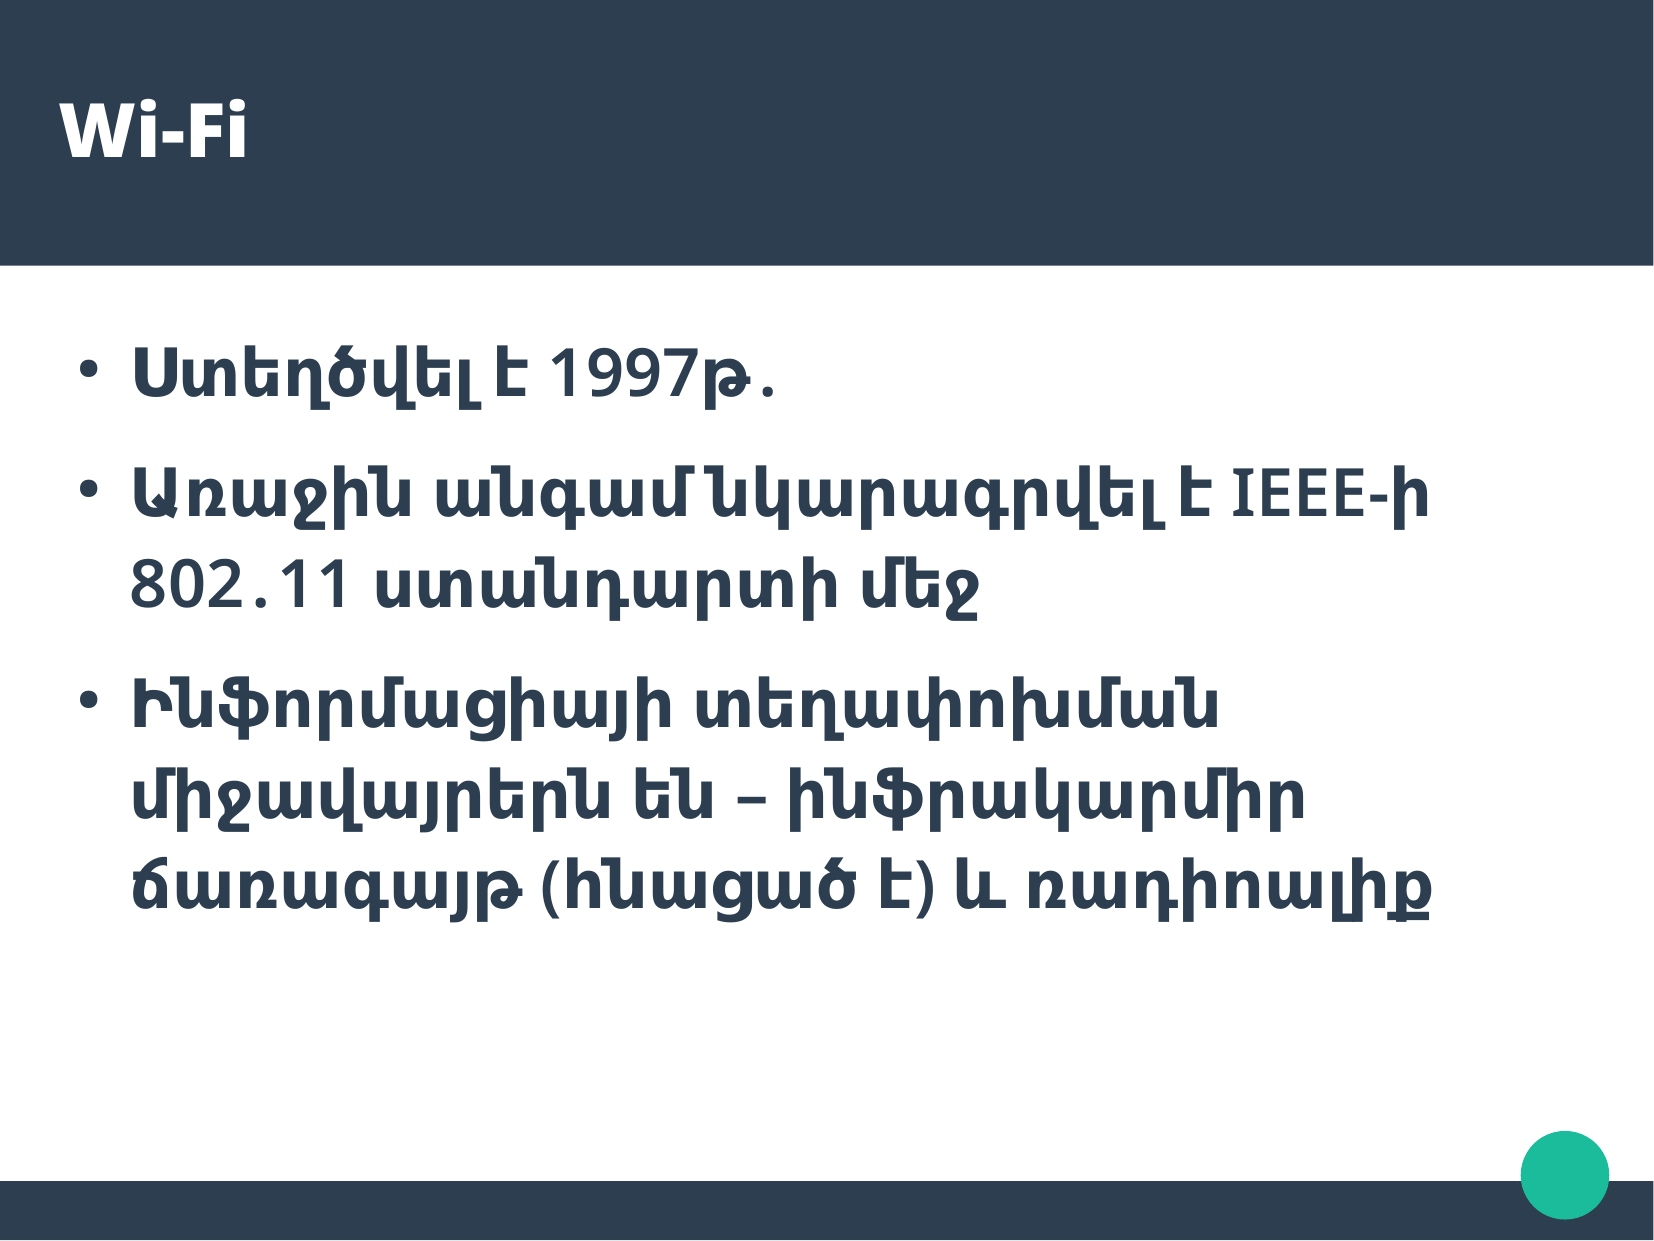

# Wi-Fi
Ստեղծվել է 1997թ․
Առաջին անգամ նկարագրվել է IEEE-ի 802․11 ստանդարտի մեջ
Ինֆորմացիայի տեղափոխման միջավայրերն են – ինֆրակարմիր ճառագայթ (հնացած է) և ռադիոալիք